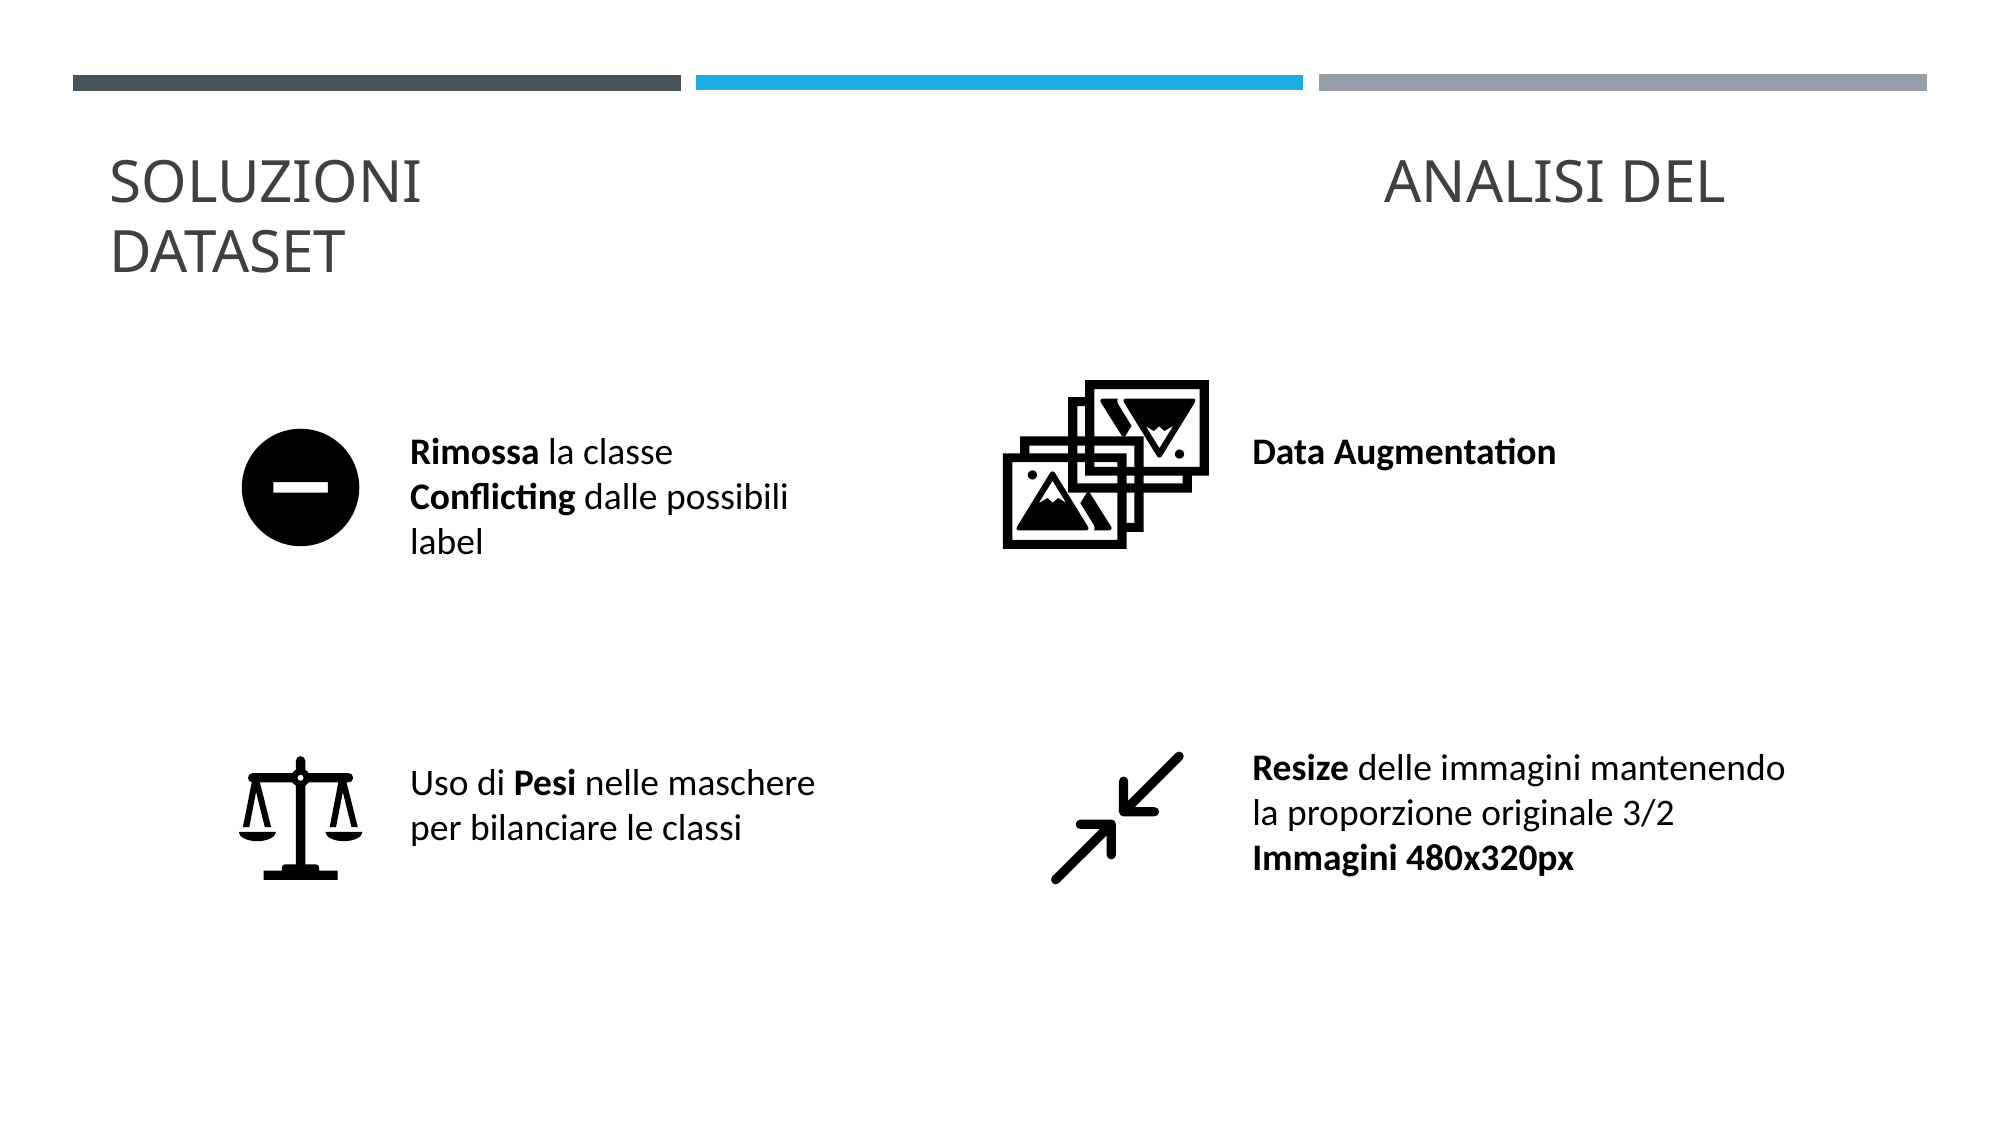

# Soluzioni													Analisi del dataset
Rimossa la classe Conflicting dalle possibili label
Data Augmentation
Resize delle immagini mantenendo la proporzione originale 3/2
Immagini 480x320px
Uso di Pesi nelle maschere per bilanciare le classi